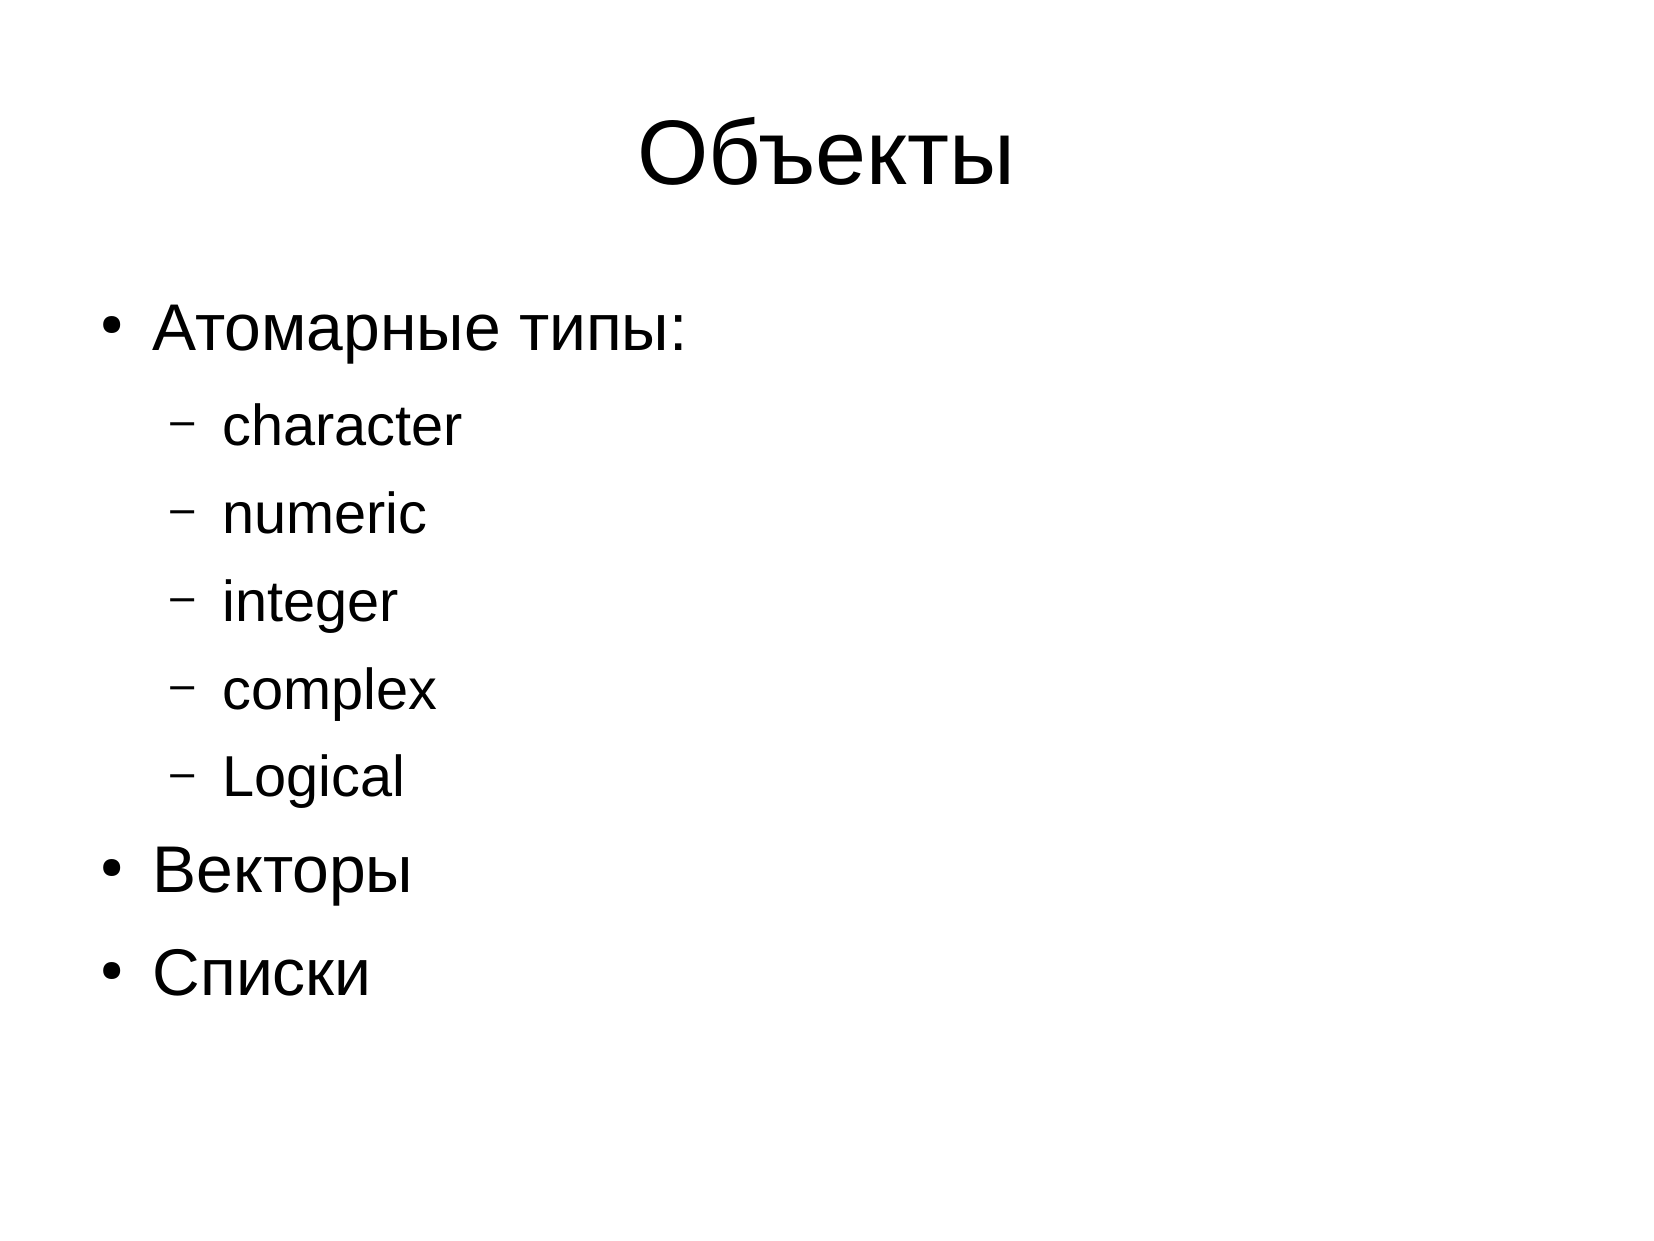

# Объекты
Атомарные типы:
character
numeric
integer
complex
Logical
Векторы
Списки